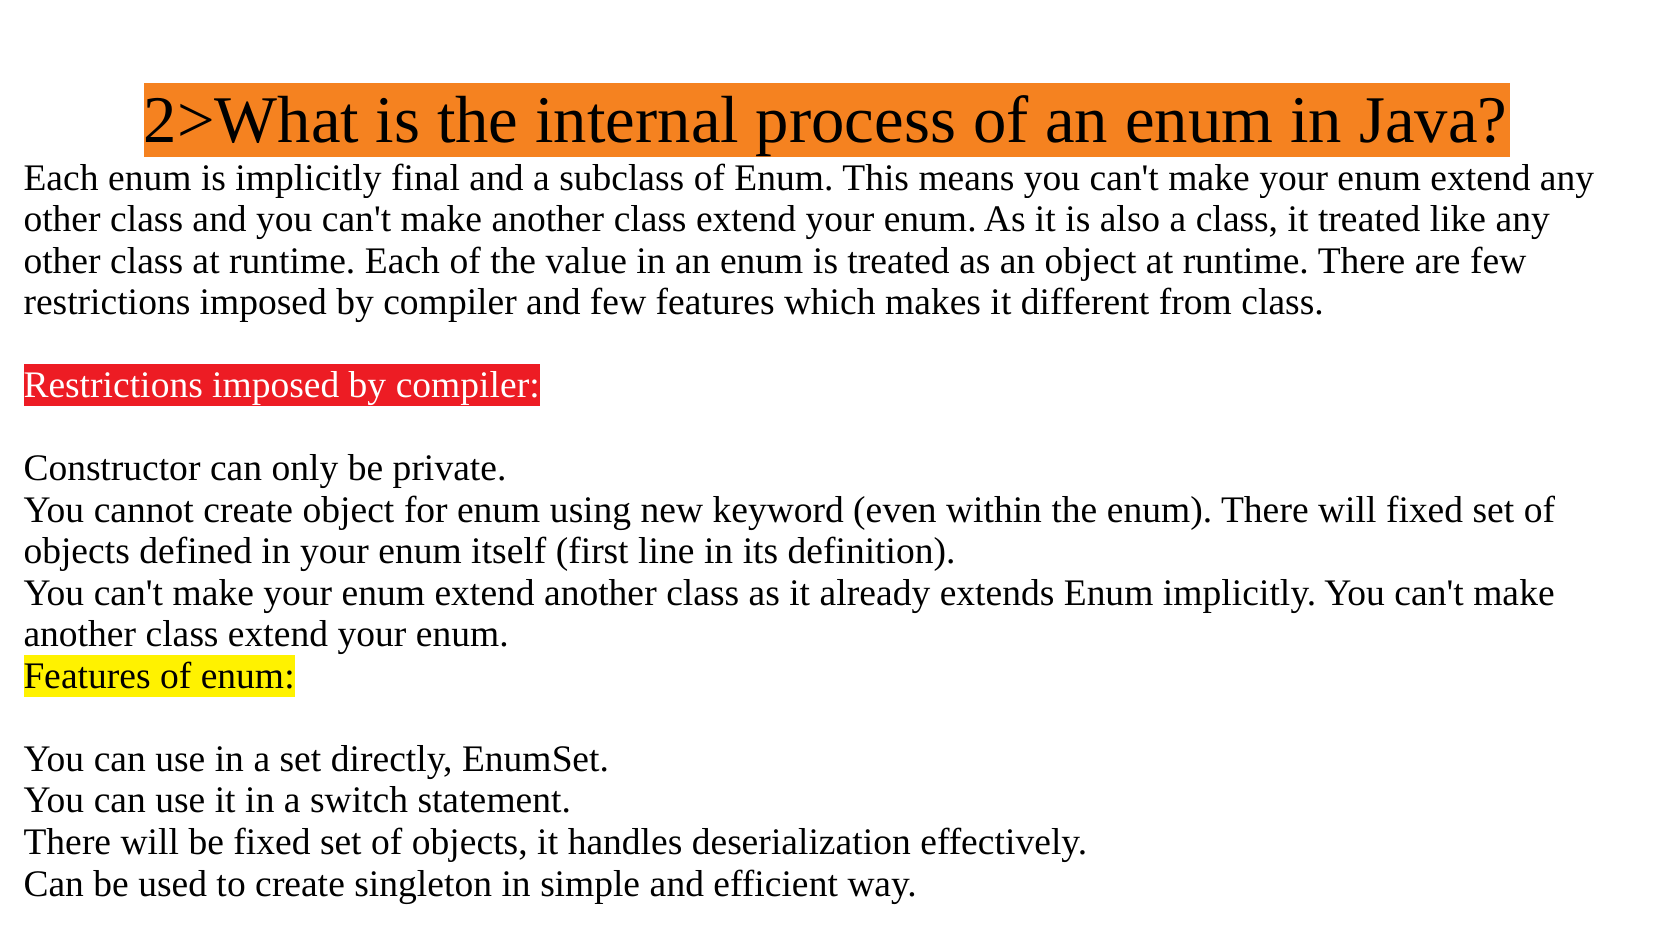

# 2>What is the internal process of an enum in Java?
Each enum is implicitly final and a subclass of Enum. This means you can't make your enum extend any other class and you can't make another class extend your enum. As it is also a class, it treated like any other class at runtime. Each of the value in an enum is treated as an object at runtime. There are few restrictions imposed by compiler and few features which makes it different from class.
Restrictions imposed by compiler:
Constructor can only be private.
You cannot create object for enum using new keyword (even within the enum). There will fixed set of objects defined in your enum itself (first line in its definition).
You can't make your enum extend another class as it already extends Enum implicitly. You can't make another class extend your enum.
Features of enum:
You can use in a set directly, EnumSet.
You can use it in a switch statement.
There will be fixed set of objects, it handles deserialization effectively.
Can be used to create singleton in simple and efficient way.